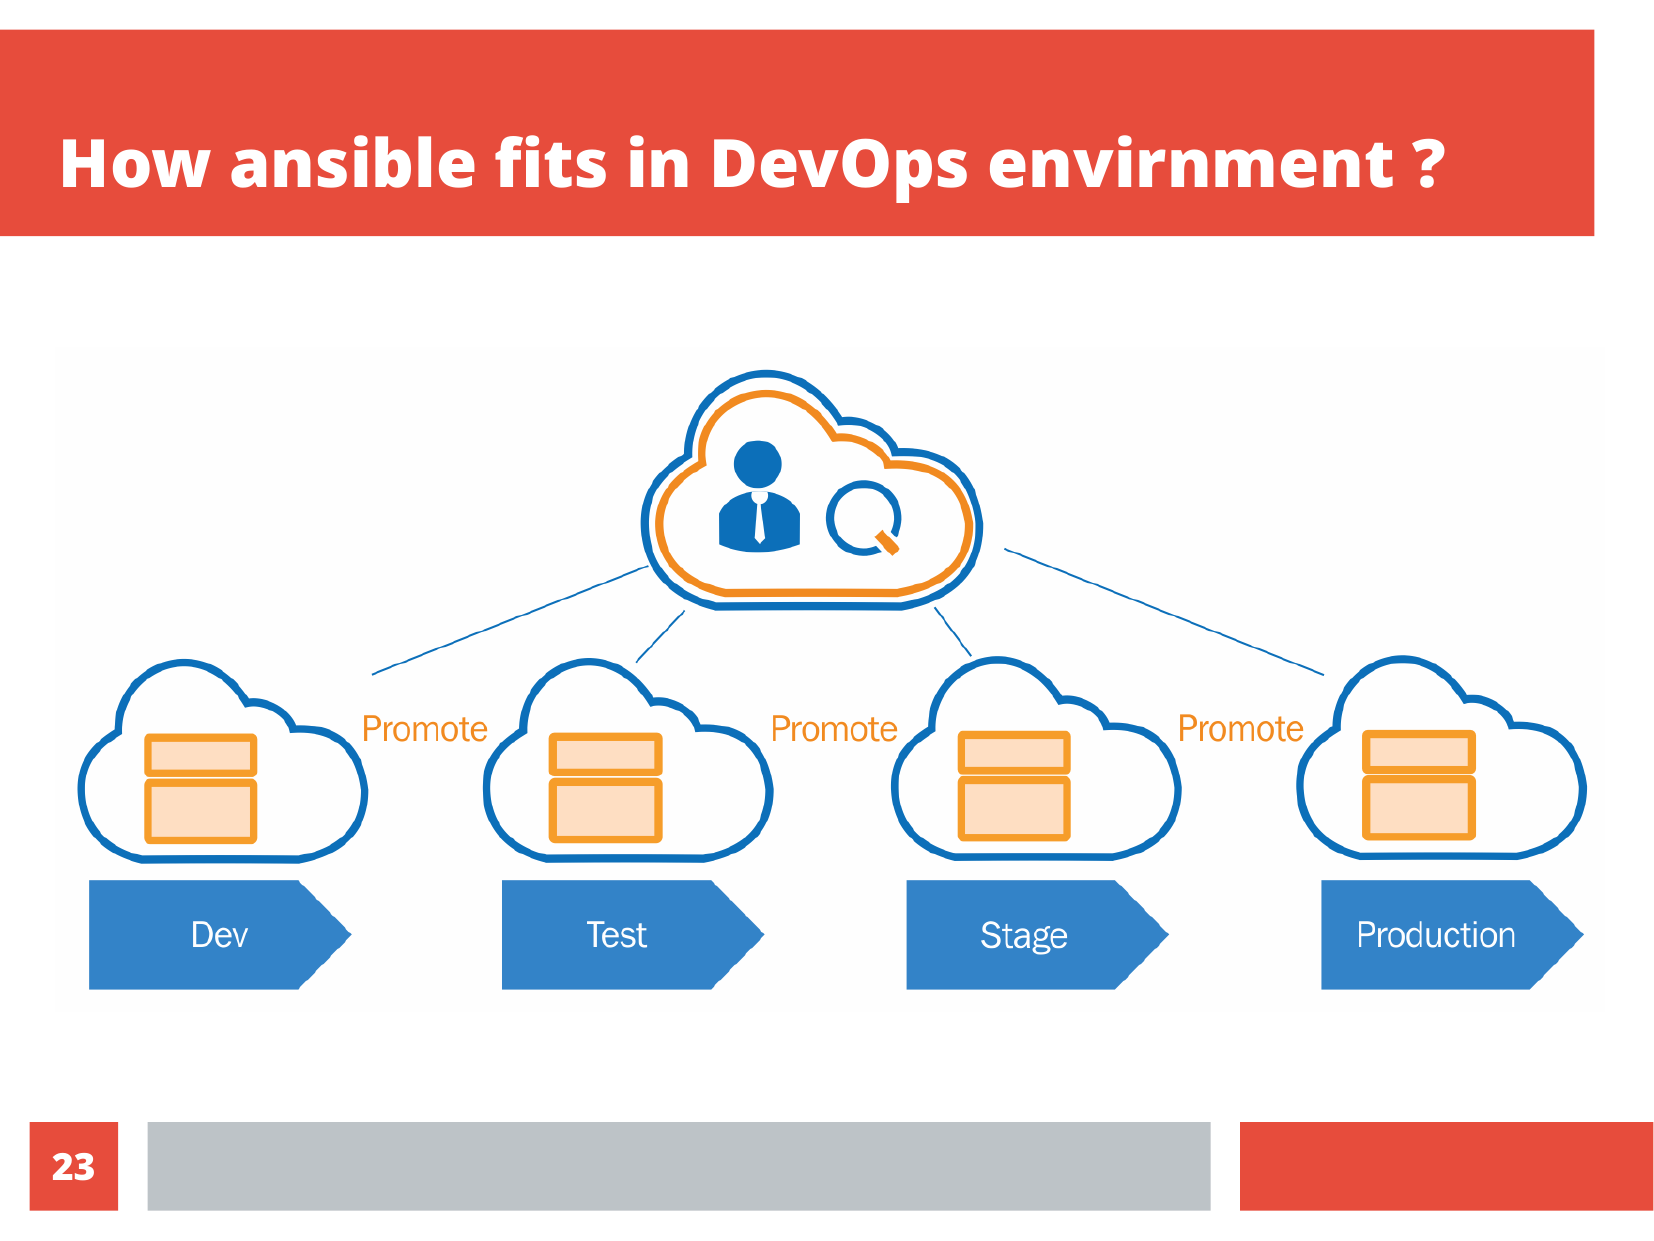

# How ansible fits in DevOps envirnment ?
23